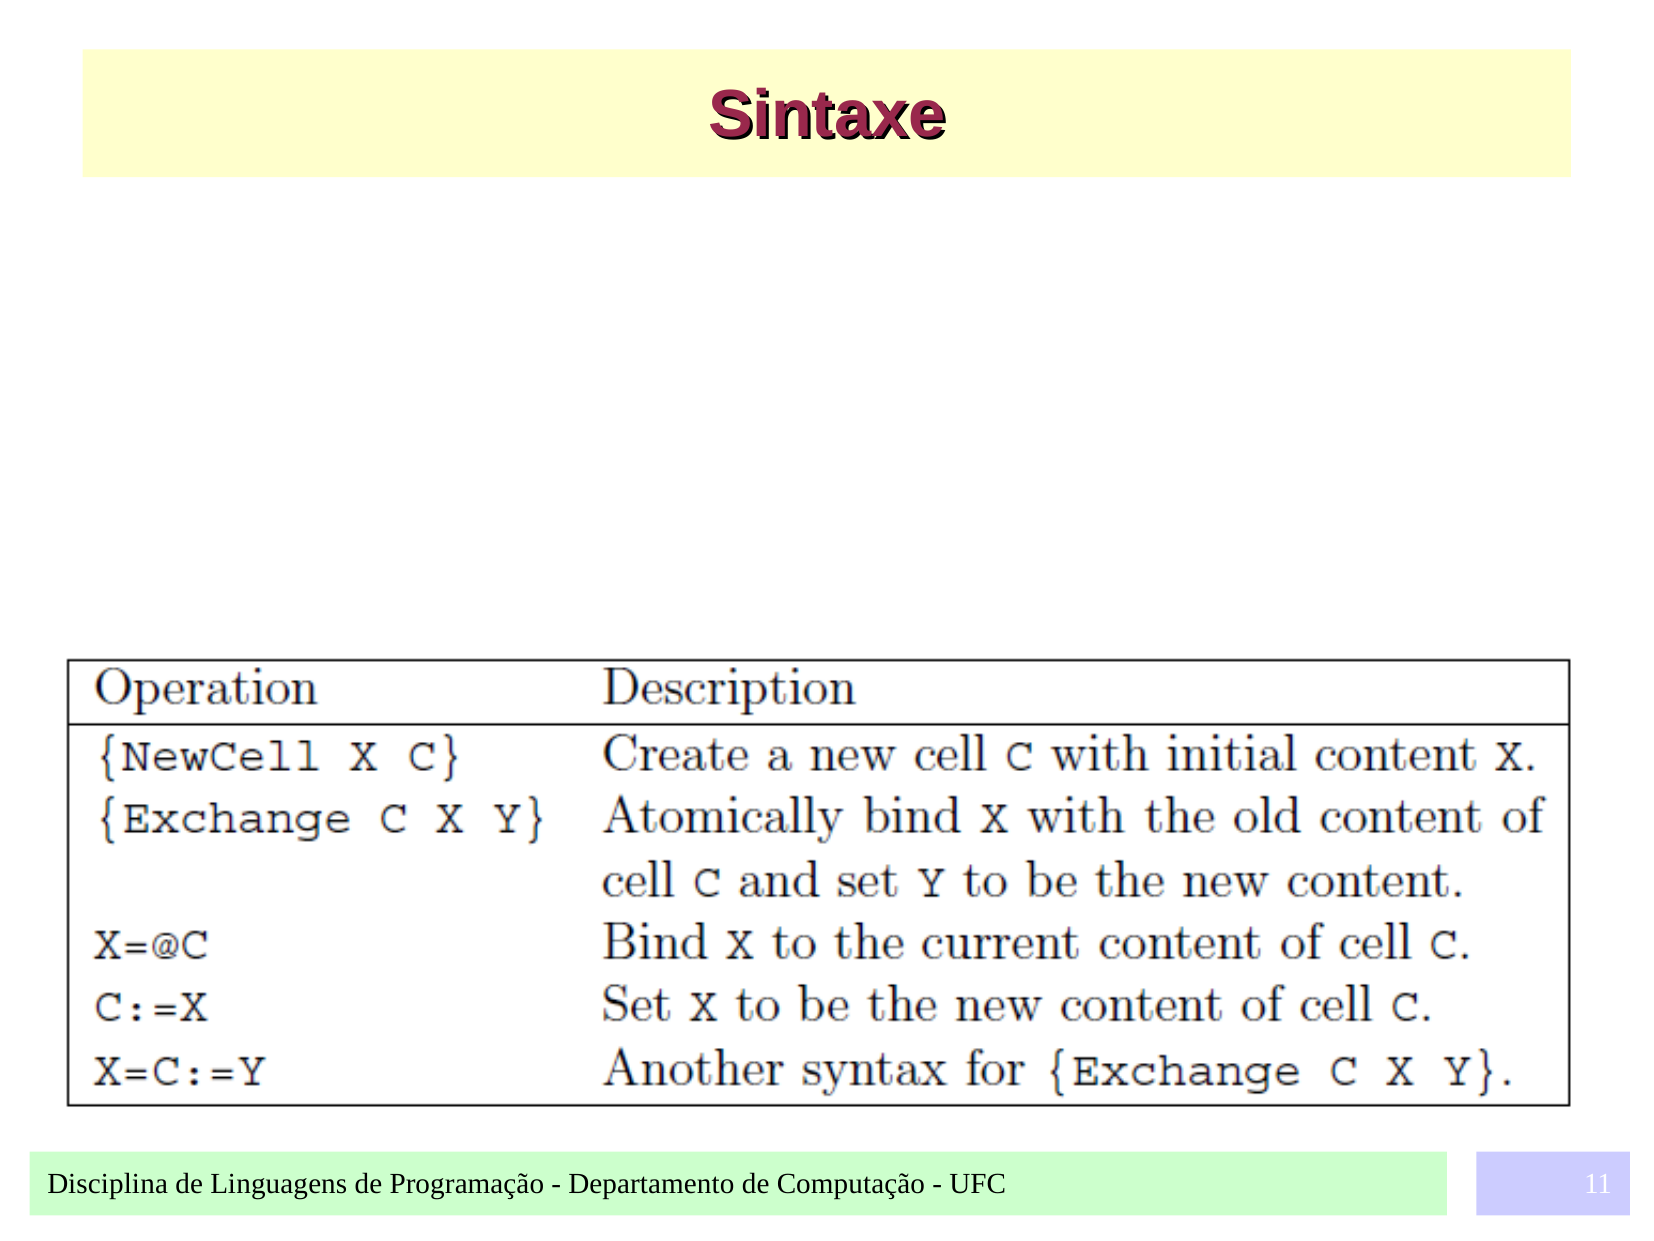

# Sintaxe
Disciplina de Linguagens de Programação - Departamento de Computação - UFC
11